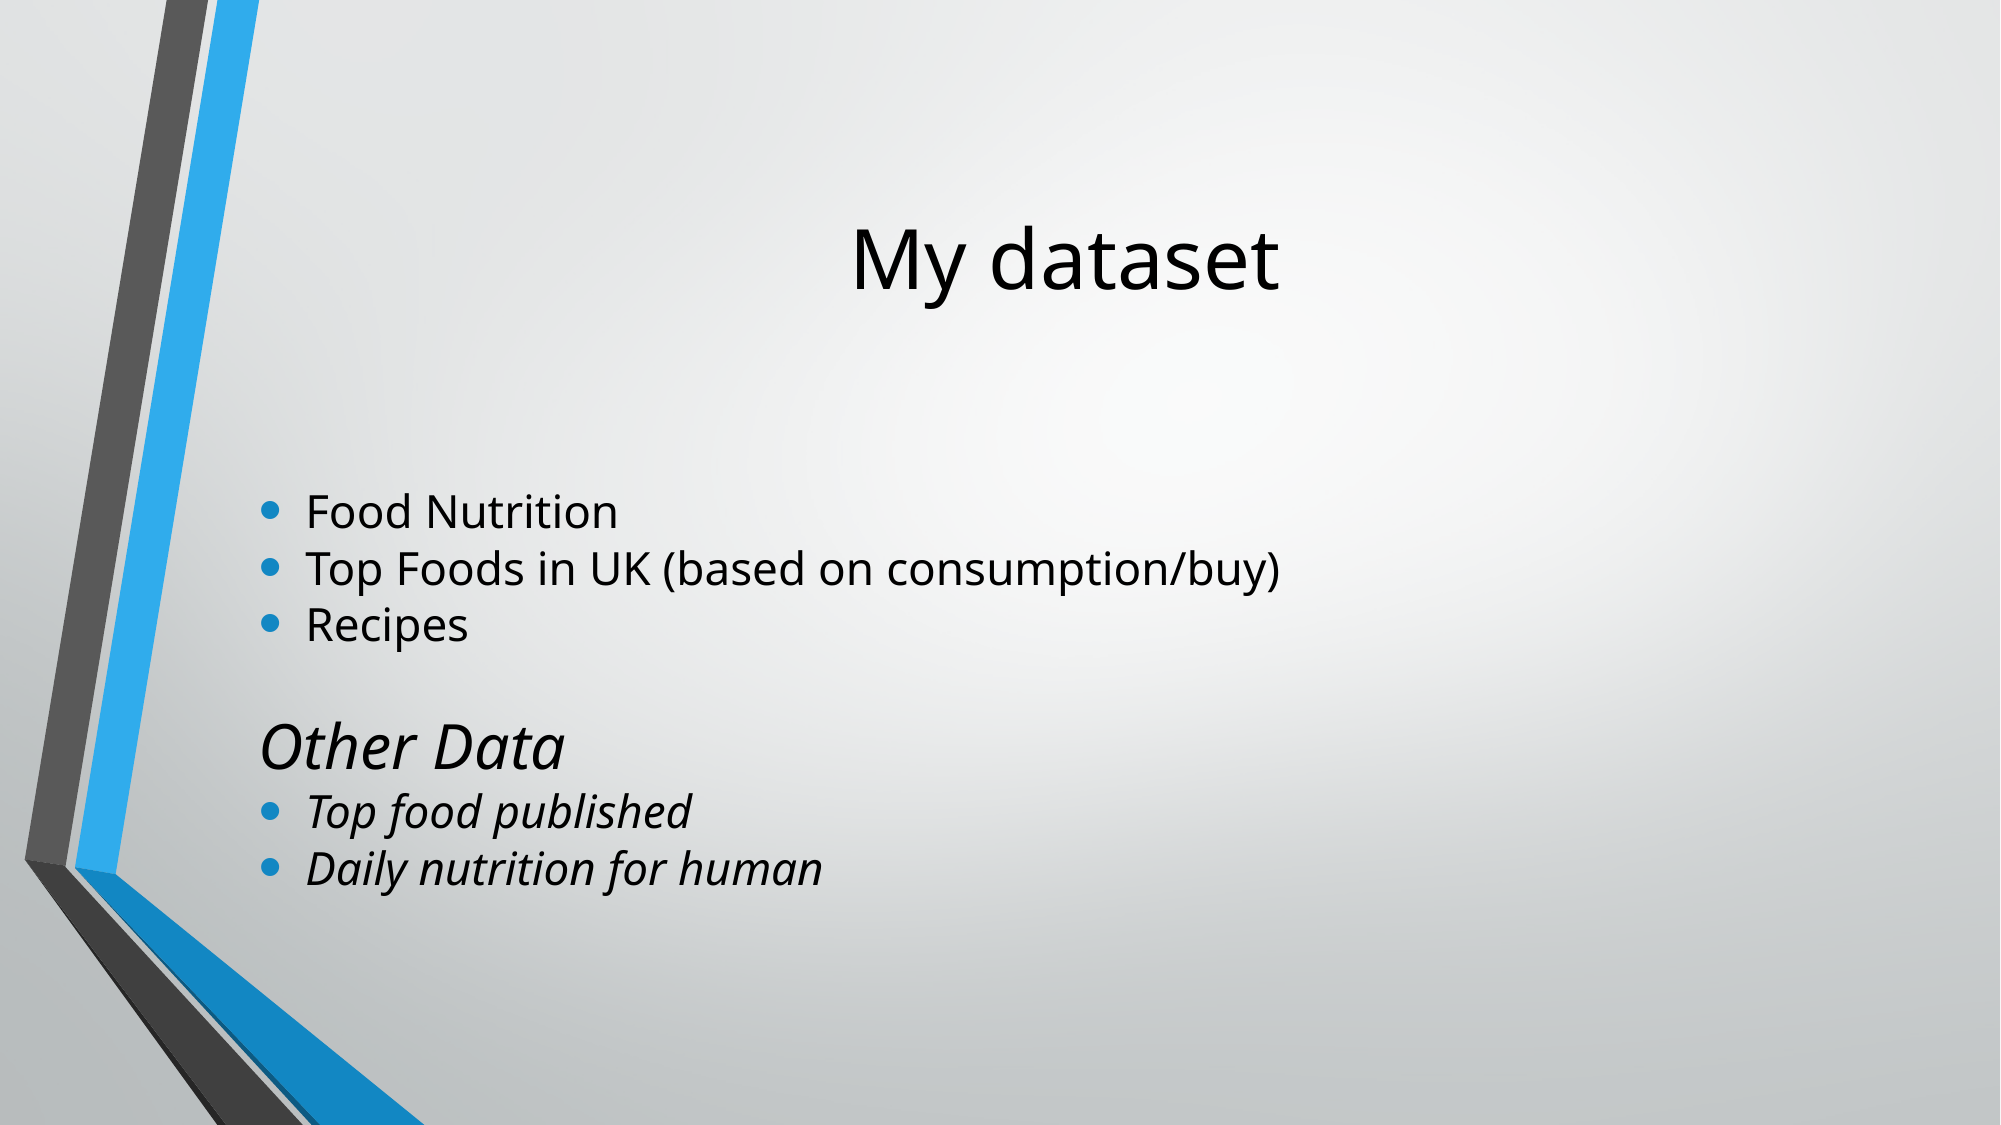

# My dataset
Food Nutrition
Top Foods in UK (based on consumption/buy)
Recipes
Other Data
Top food published
Daily nutrition for human